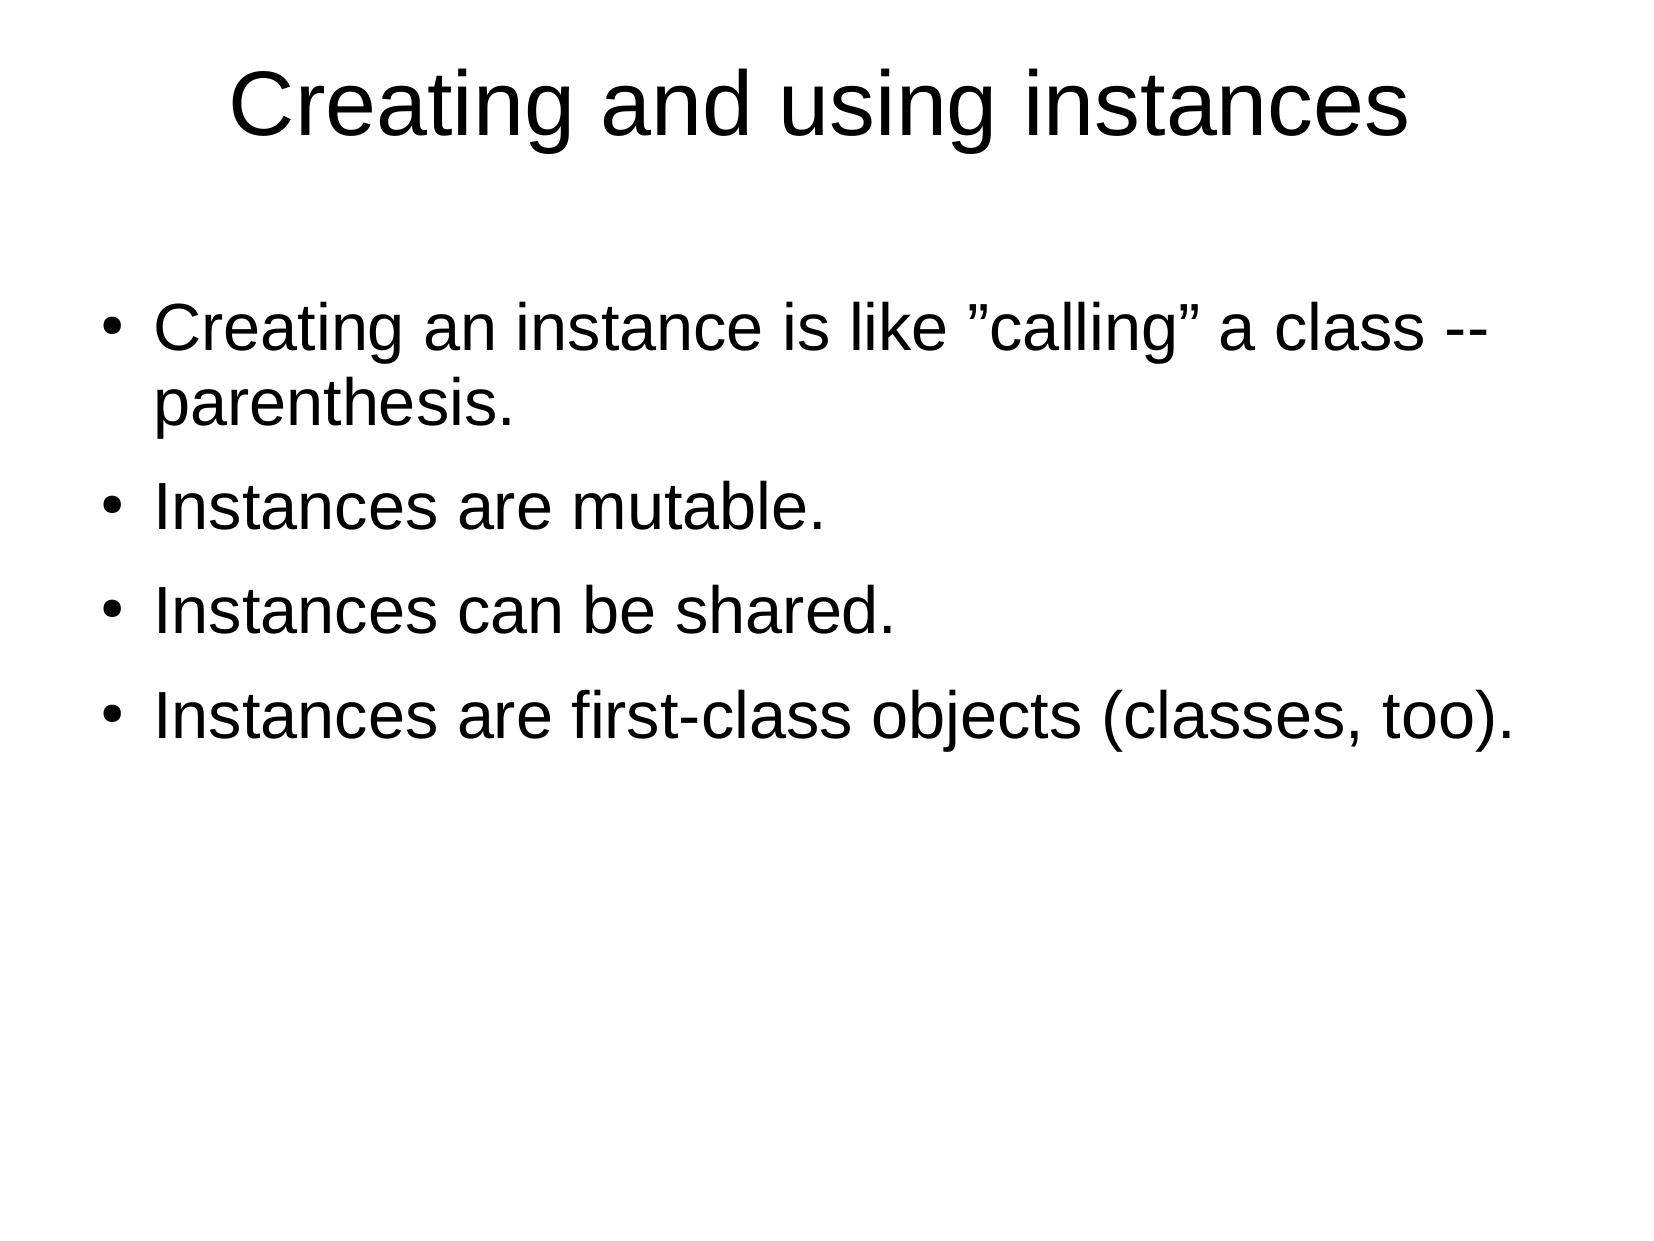

# Creating and using instances
Creating an instance is like ”calling” a class -- parenthesis.
Instances are mutable.
Instances can be shared.
Instances are first-class objects (classes, too).